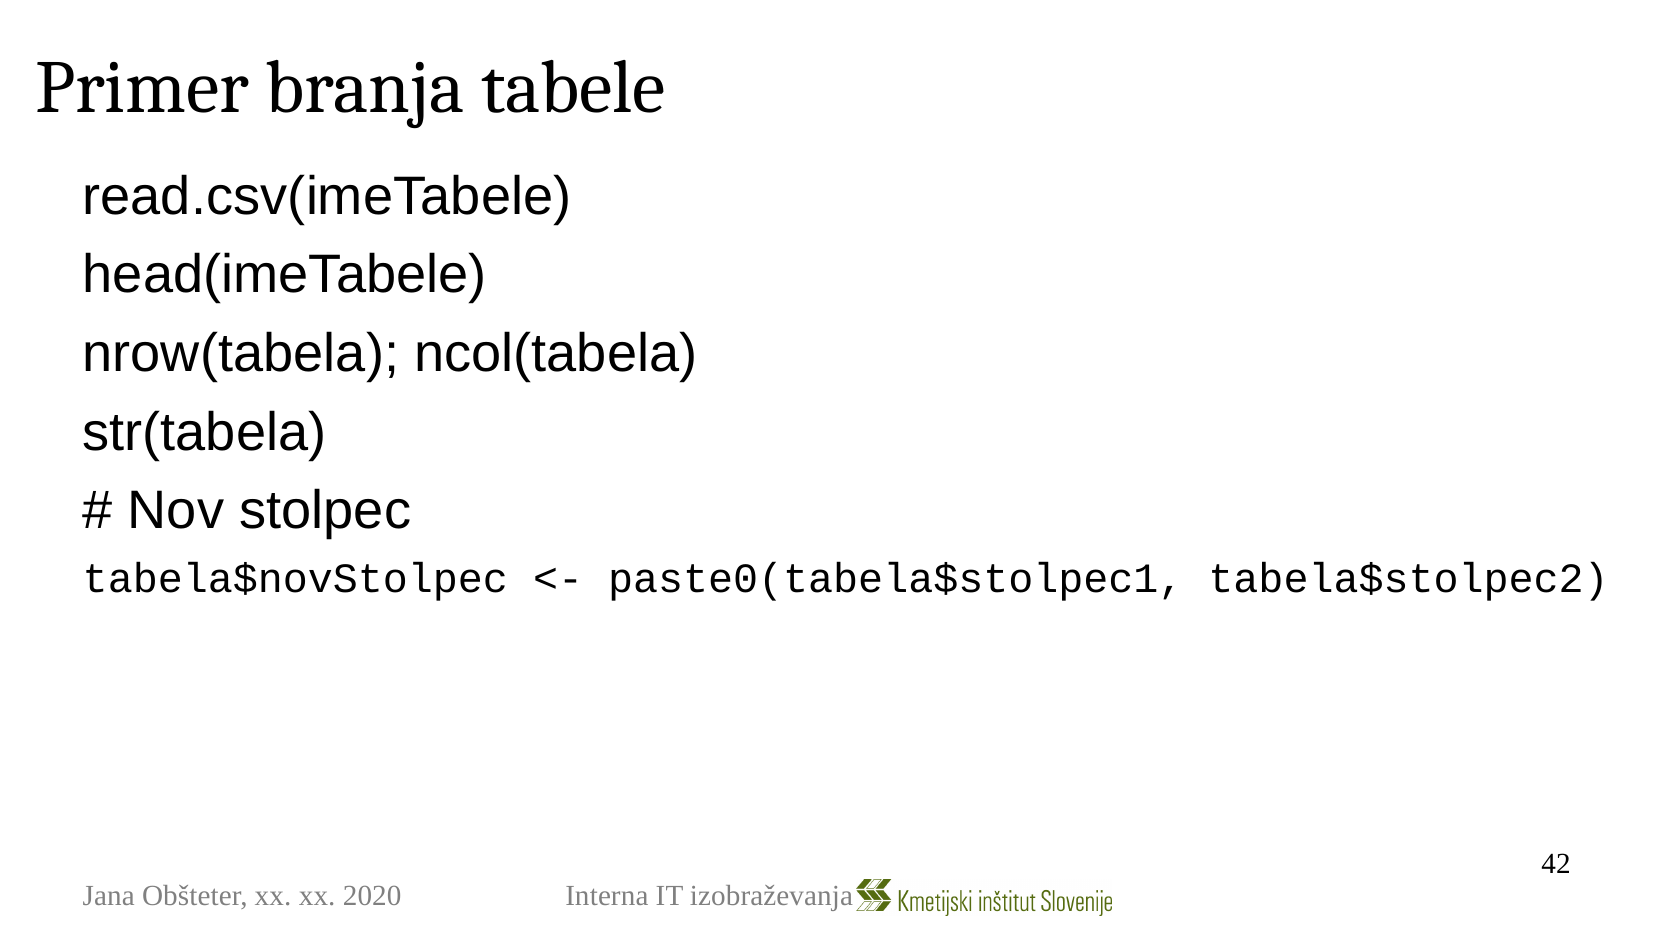

# Primer branja tabele
read.csv(imeTabele)
head(imeTabele)
nrow(tabela); ncol(tabela)
str(tabela)
# Nov stolpec
tabela$novStolpec <- paste0(tabela$stolpec1, tabela$stolpec2)
42